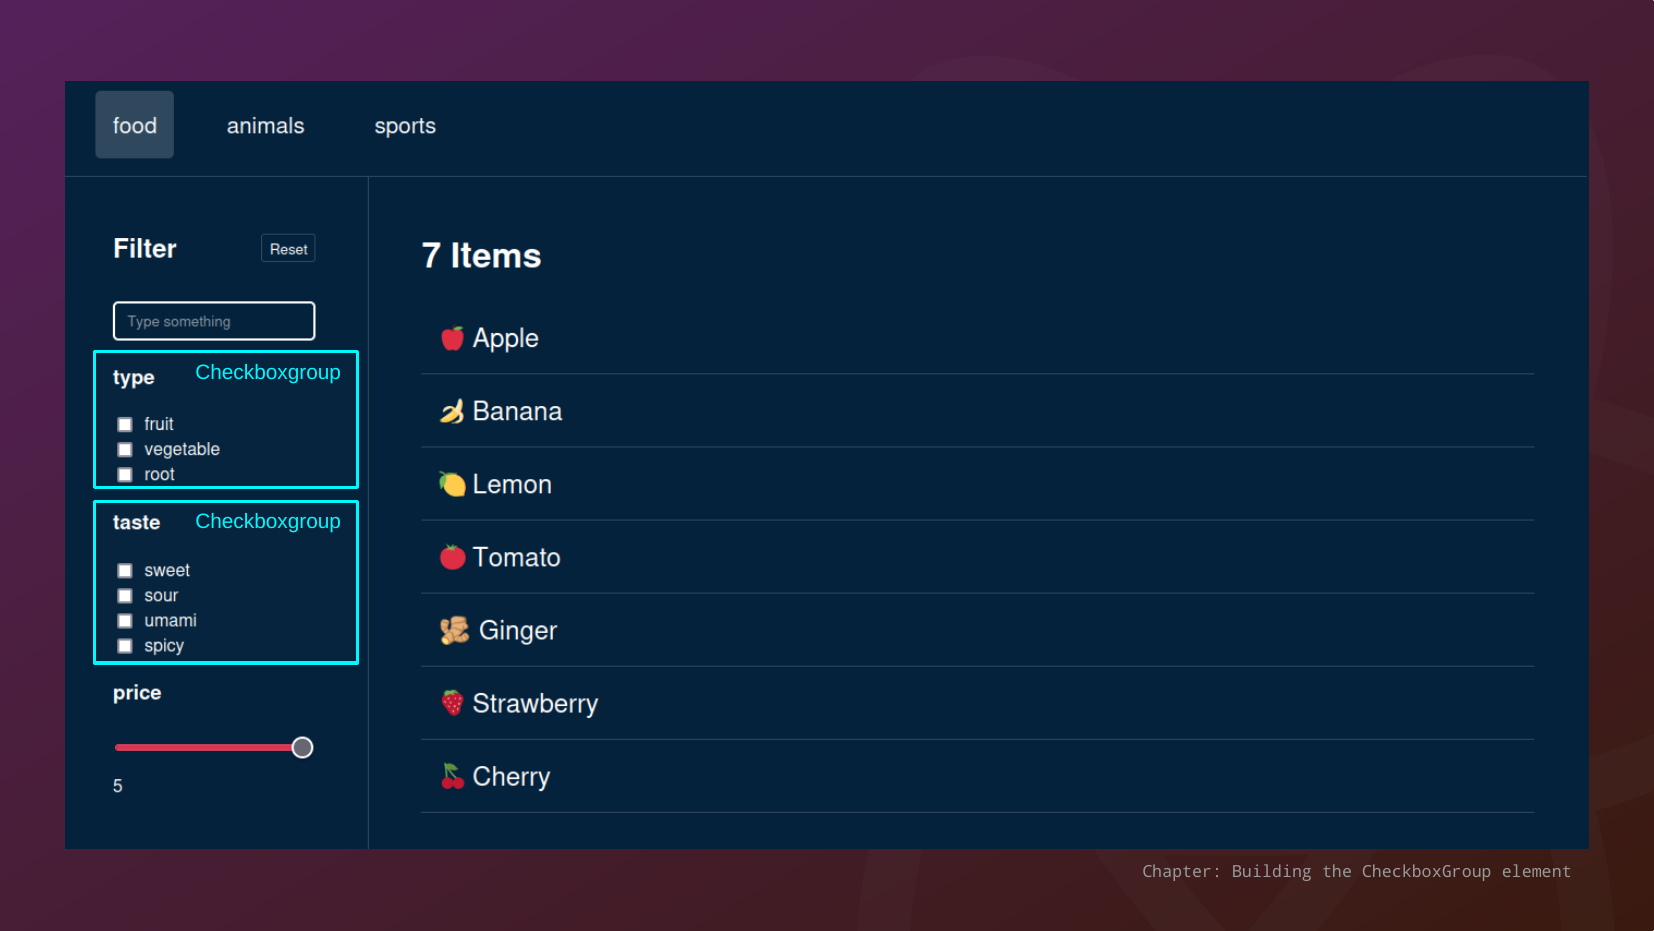

Checkboxgroup
Checkboxgroup
Chapter: Building the CheckboxGroup element